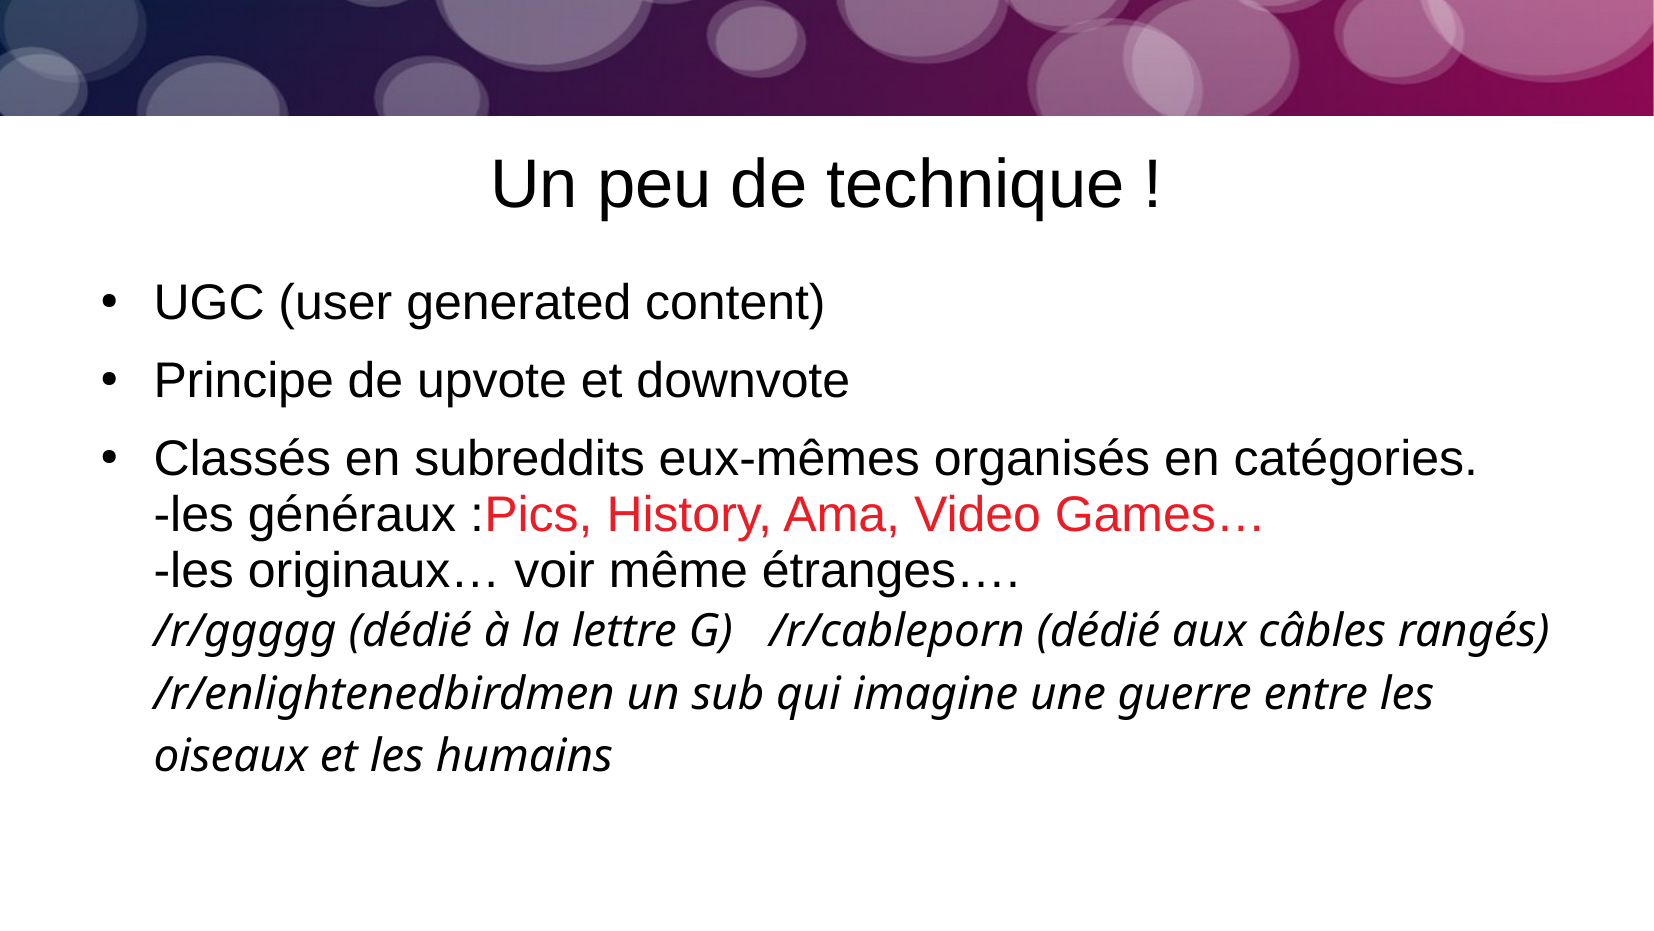

# Un peu de technique !
UGC (user generated content)
Principe de upvote et downvote
Classés en subreddits eux-mêmes organisés en catégories.
-les généraux :Pics, History, Ama, Video Games…
-les originaux… voir même étranges….
/r/ggggg (dédié à la lettre G) /r/cableporn (dédié aux câbles rangés)
/r/enlightenedbirdmen un sub qui imagine une guerre entre les oiseaux et les humains